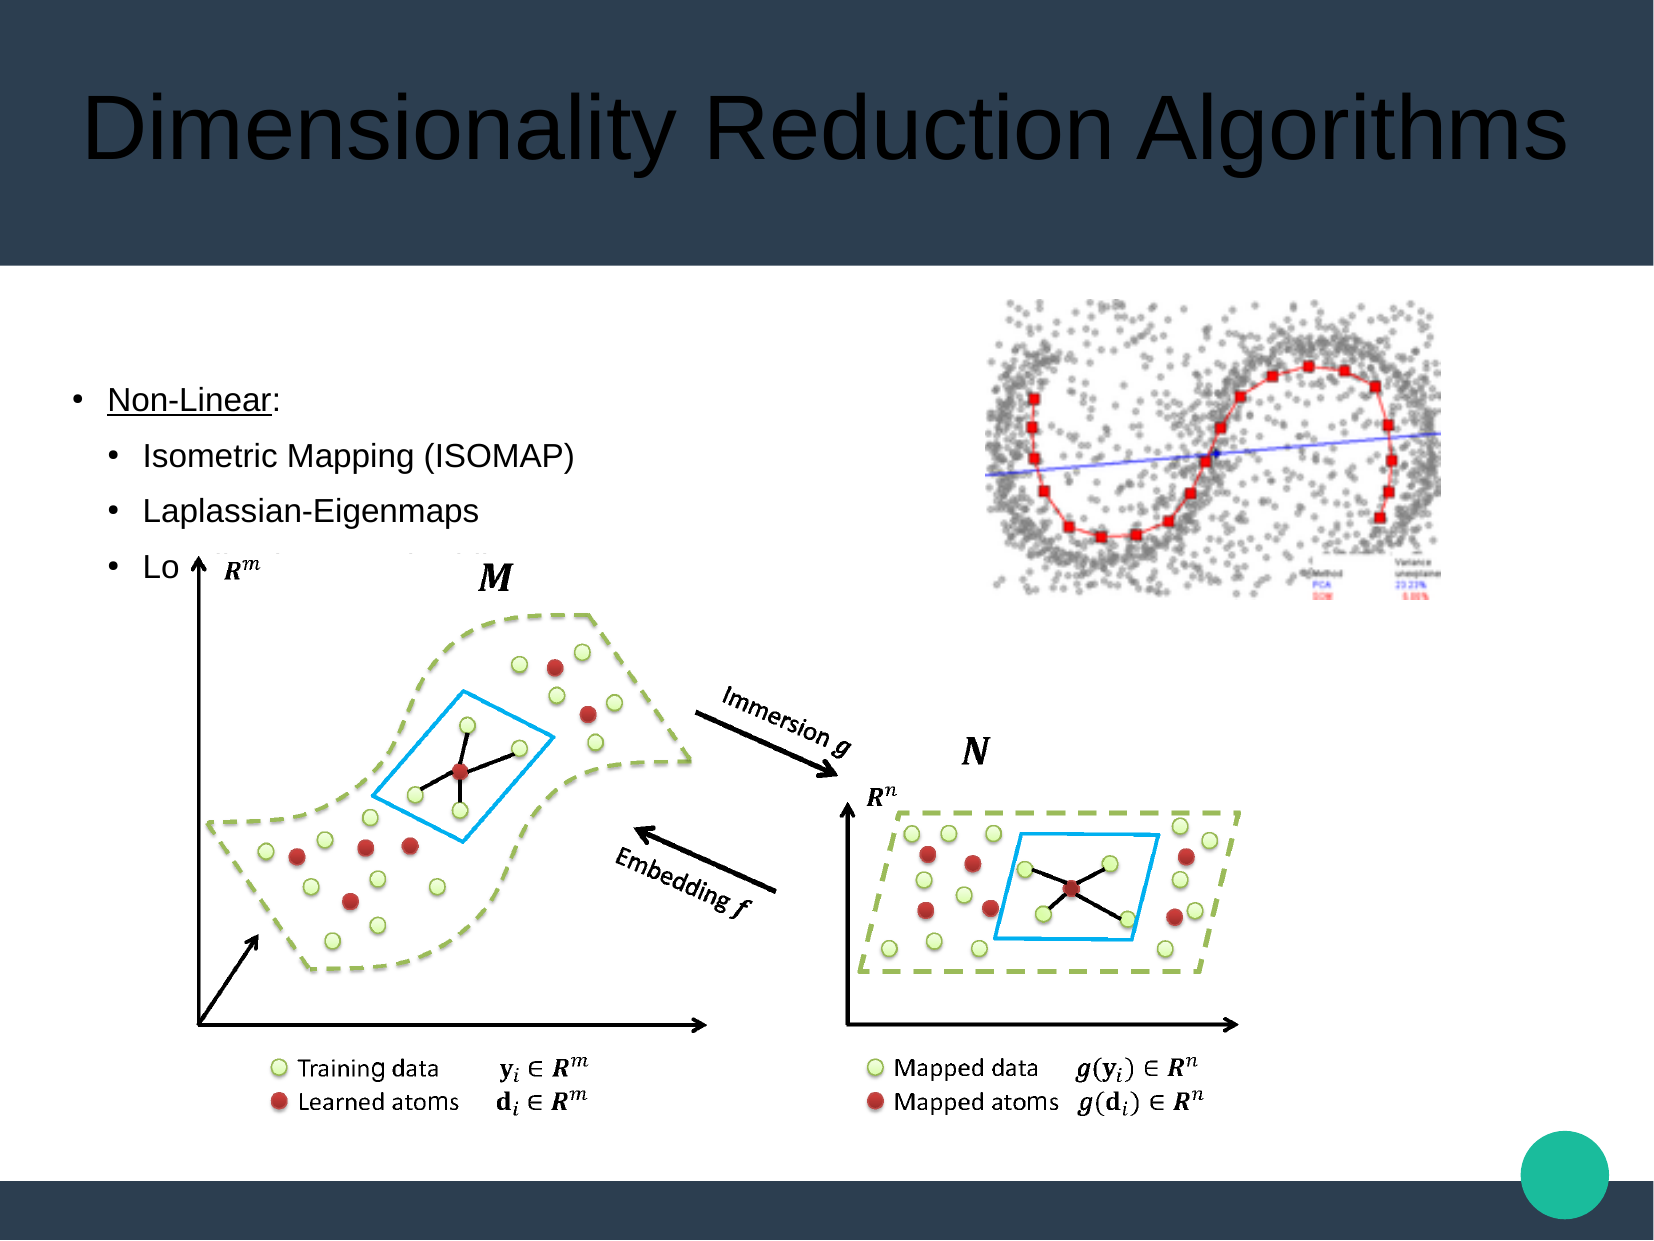

# Dimensionality Reduction Algorithms
Non-Linear:
Isometric Mapping (ISOMAP)
Laplassian-Eigenmaps
Locally Linear Embeddings